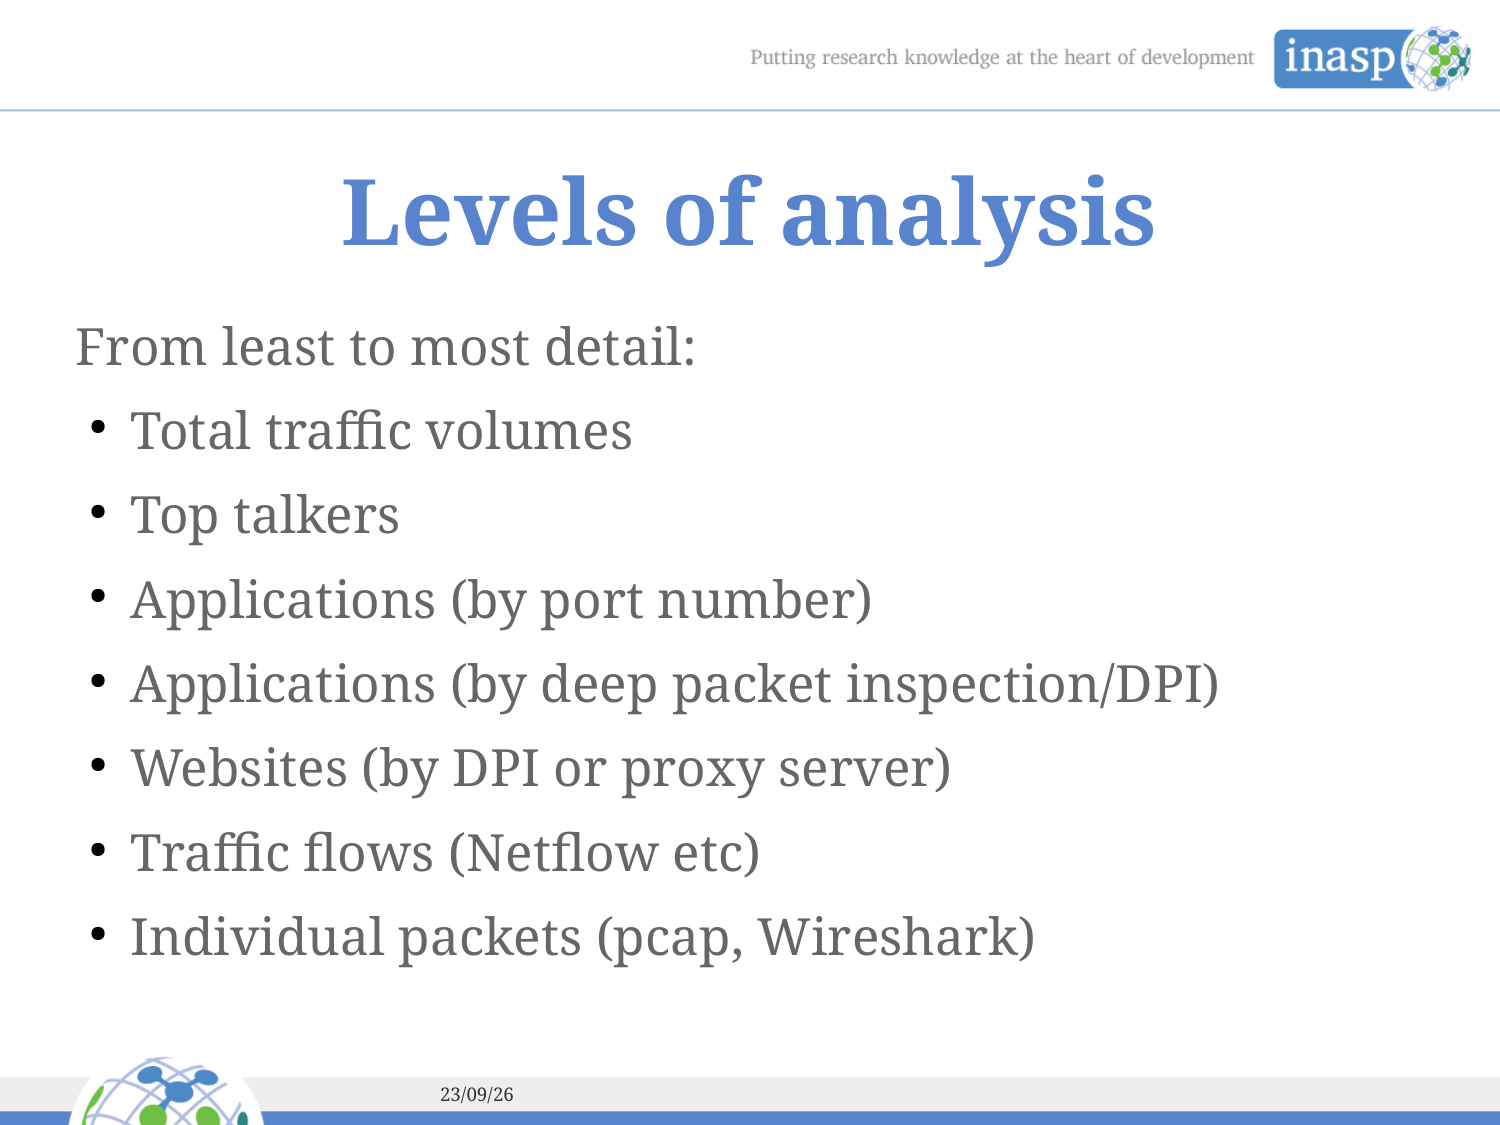

# Levels of analysis
From least to most detail:
Total traffic volumes
Top talkers
Applications (by port number)
Applications (by deep packet inspection/DPI)
Websites (by DPI or proxy server)
Traffic flows (Netflow etc)
Individual packets (pcap, Wireshark)